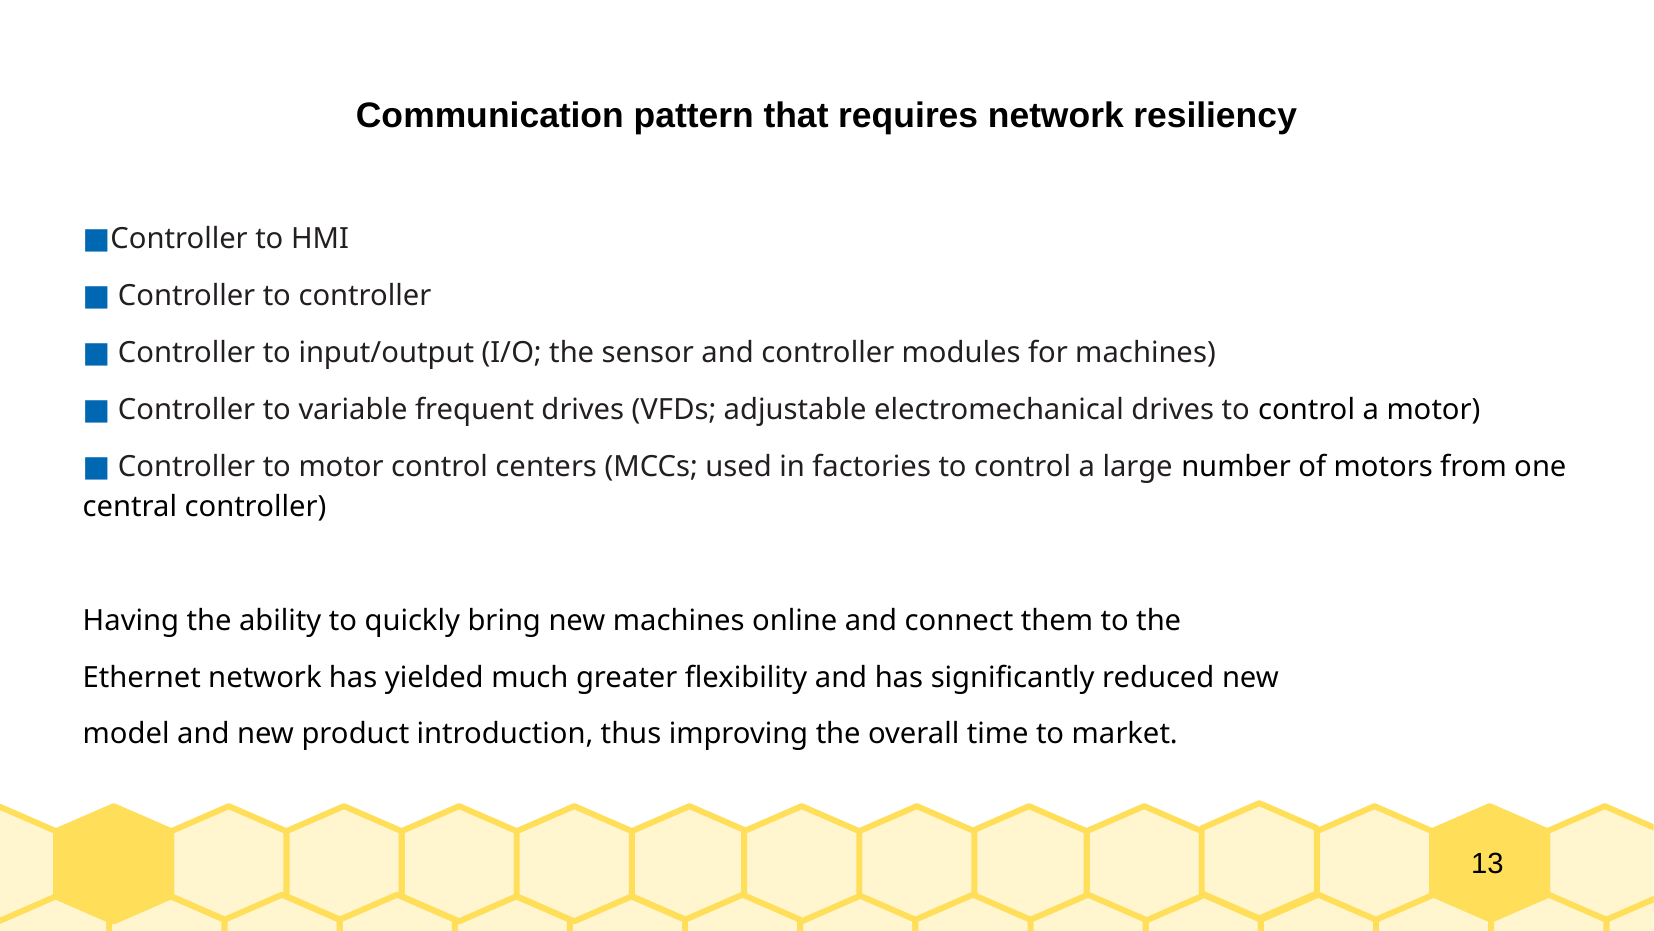

# Communication pattern that requires network resiliency
■Controller to HMI
■ Controller to controller
■ Controller to input/output (I/O; the sensor and controller modules for machines)
■ Controller to variable frequent drives (VFDs; adjustable electromechanical drives to control a motor)
■ Controller to motor control centers (MCCs; used in factories to control a large number of motors from one central controller)
Having the ability to quickly bring new machines online and connect them to the
Ethernet network has yielded much greater flexibility and has significantly reduced new
model and new product introduction, thus improving the overall time to market.